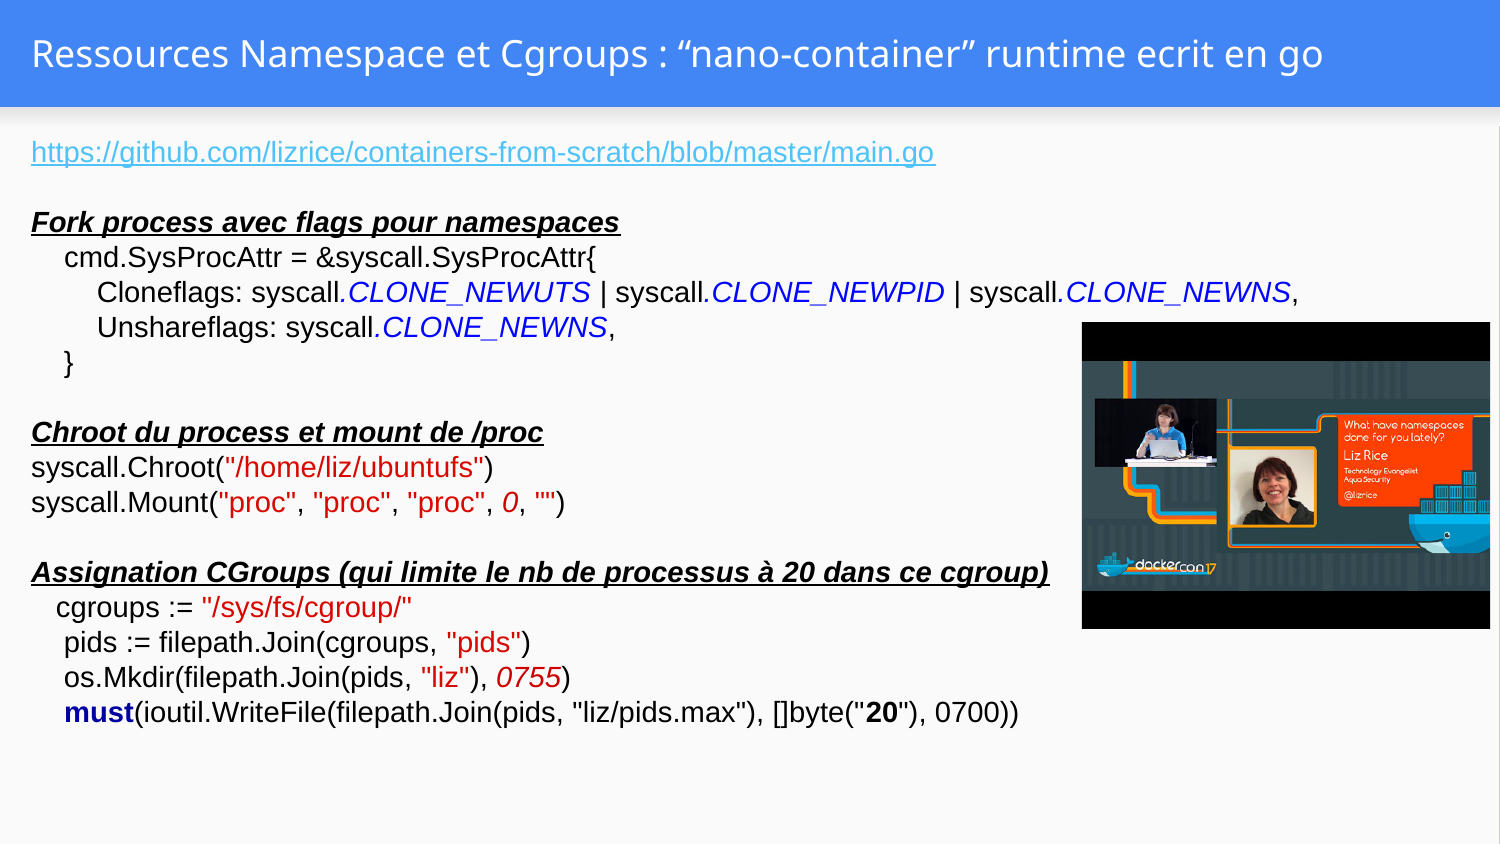

# Ressources Namespace et Cgroups : “nano-container” runtime ecrit en go
https://github.com/lizrice/containers-from-scratch/blob/master/main.go
Fork process avec flags pour namespaces
 cmd.SysProcAttr = &syscall.SysProcAttr{
 Cloneflags: syscall.CLONE_NEWUTS | syscall.CLONE_NEWPID | syscall.CLONE_NEWNS,
 Unshareflags: syscall.CLONE_NEWNS,
 }
Chroot du process et mount de /proc
syscall.Chroot("/home/liz/ubuntufs")
syscall.Mount("proc", "proc", "proc", 0, "")
Assignation CGroups (qui limite le nb de processus à 20 dans ce cgroup)
 cgroups := "/sys/fs/cgroup/"
 pids := filepath.Join(cgroups, "pids")
 os.Mkdir(filepath.Join(pids, "liz"), 0755)
 must(ioutil.WriteFile(filepath.Join(pids, "liz/pids.max"), []byte("20"), 0700))